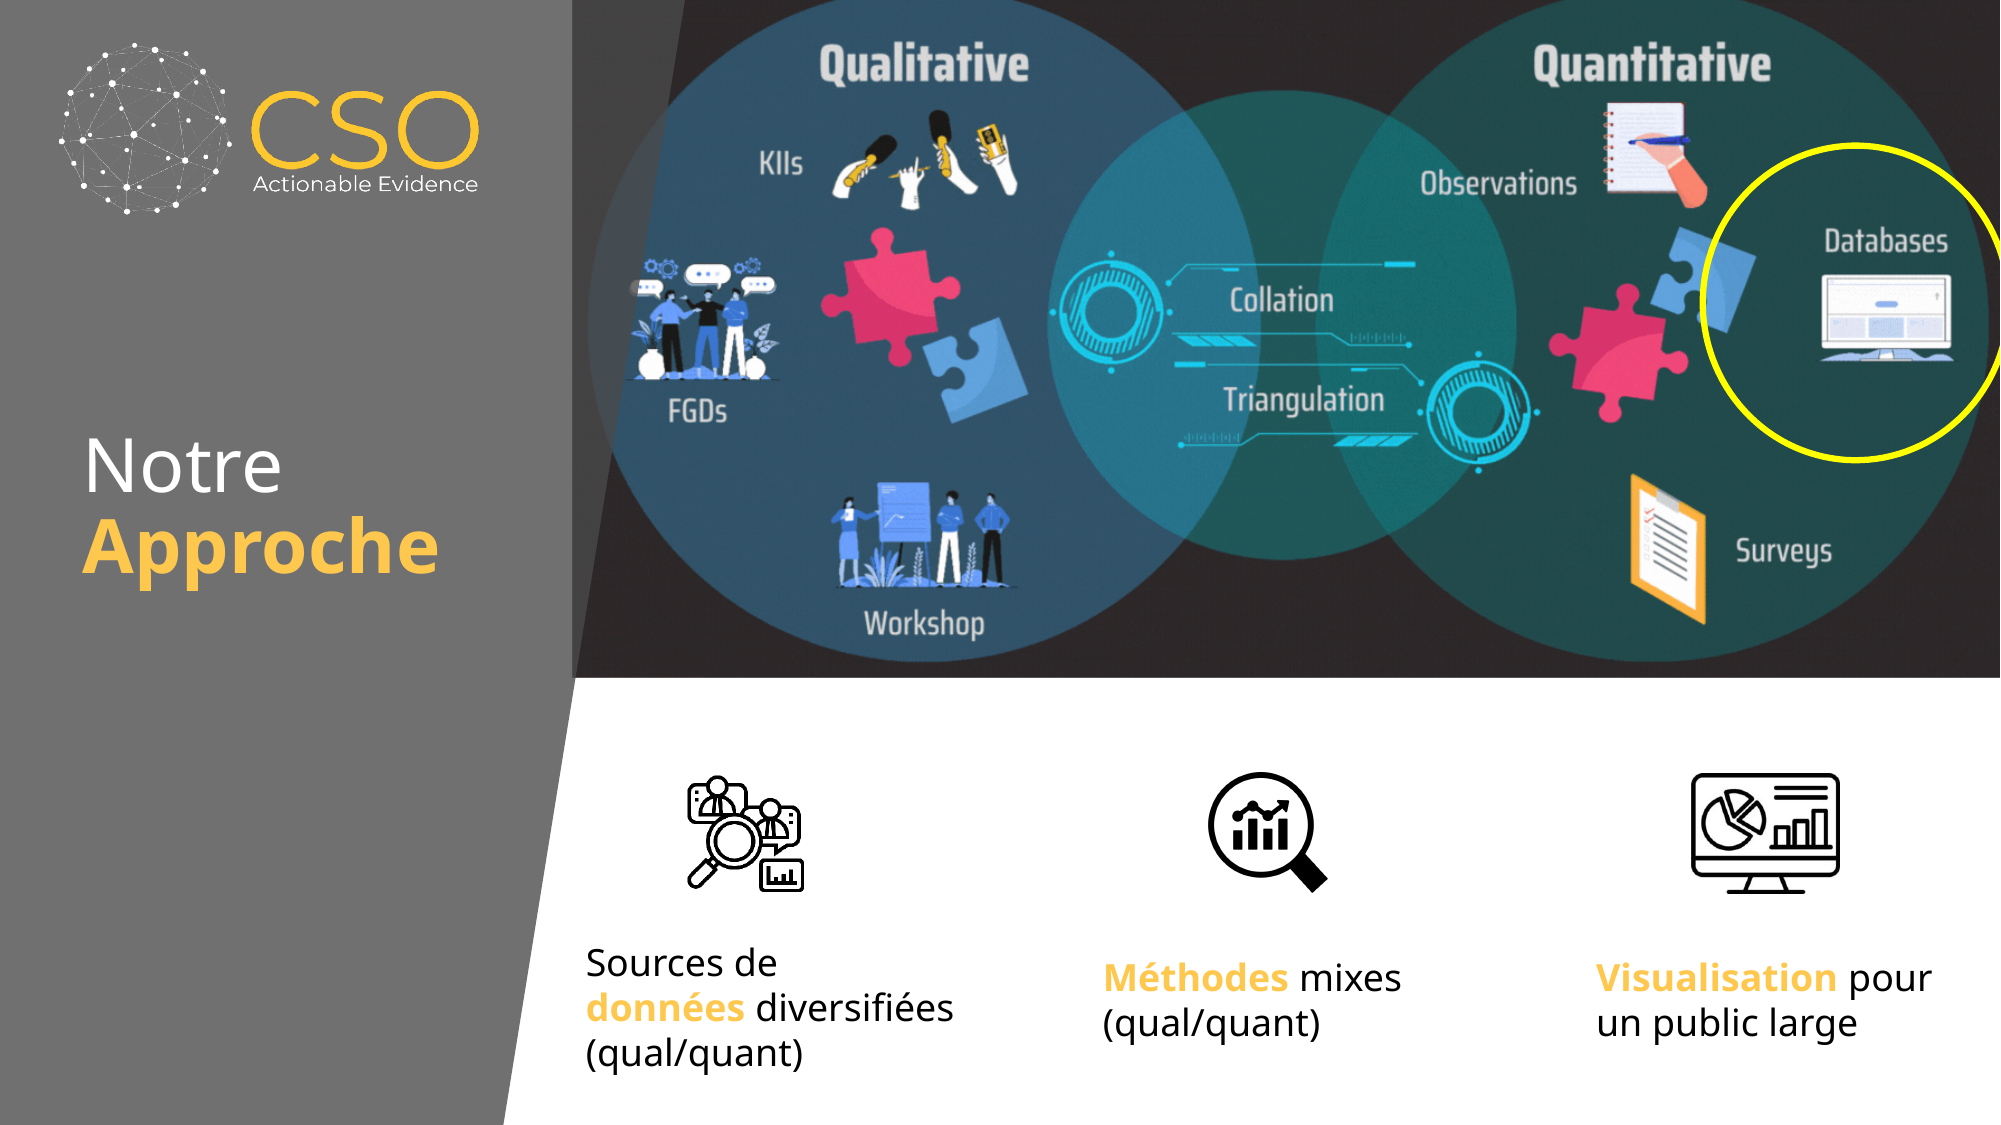

# Notre Approche
Sources de données diversifiées (qual/quant) ​​
Méthodes mixes (qual/quant) ​​
Visualisation pour un public large